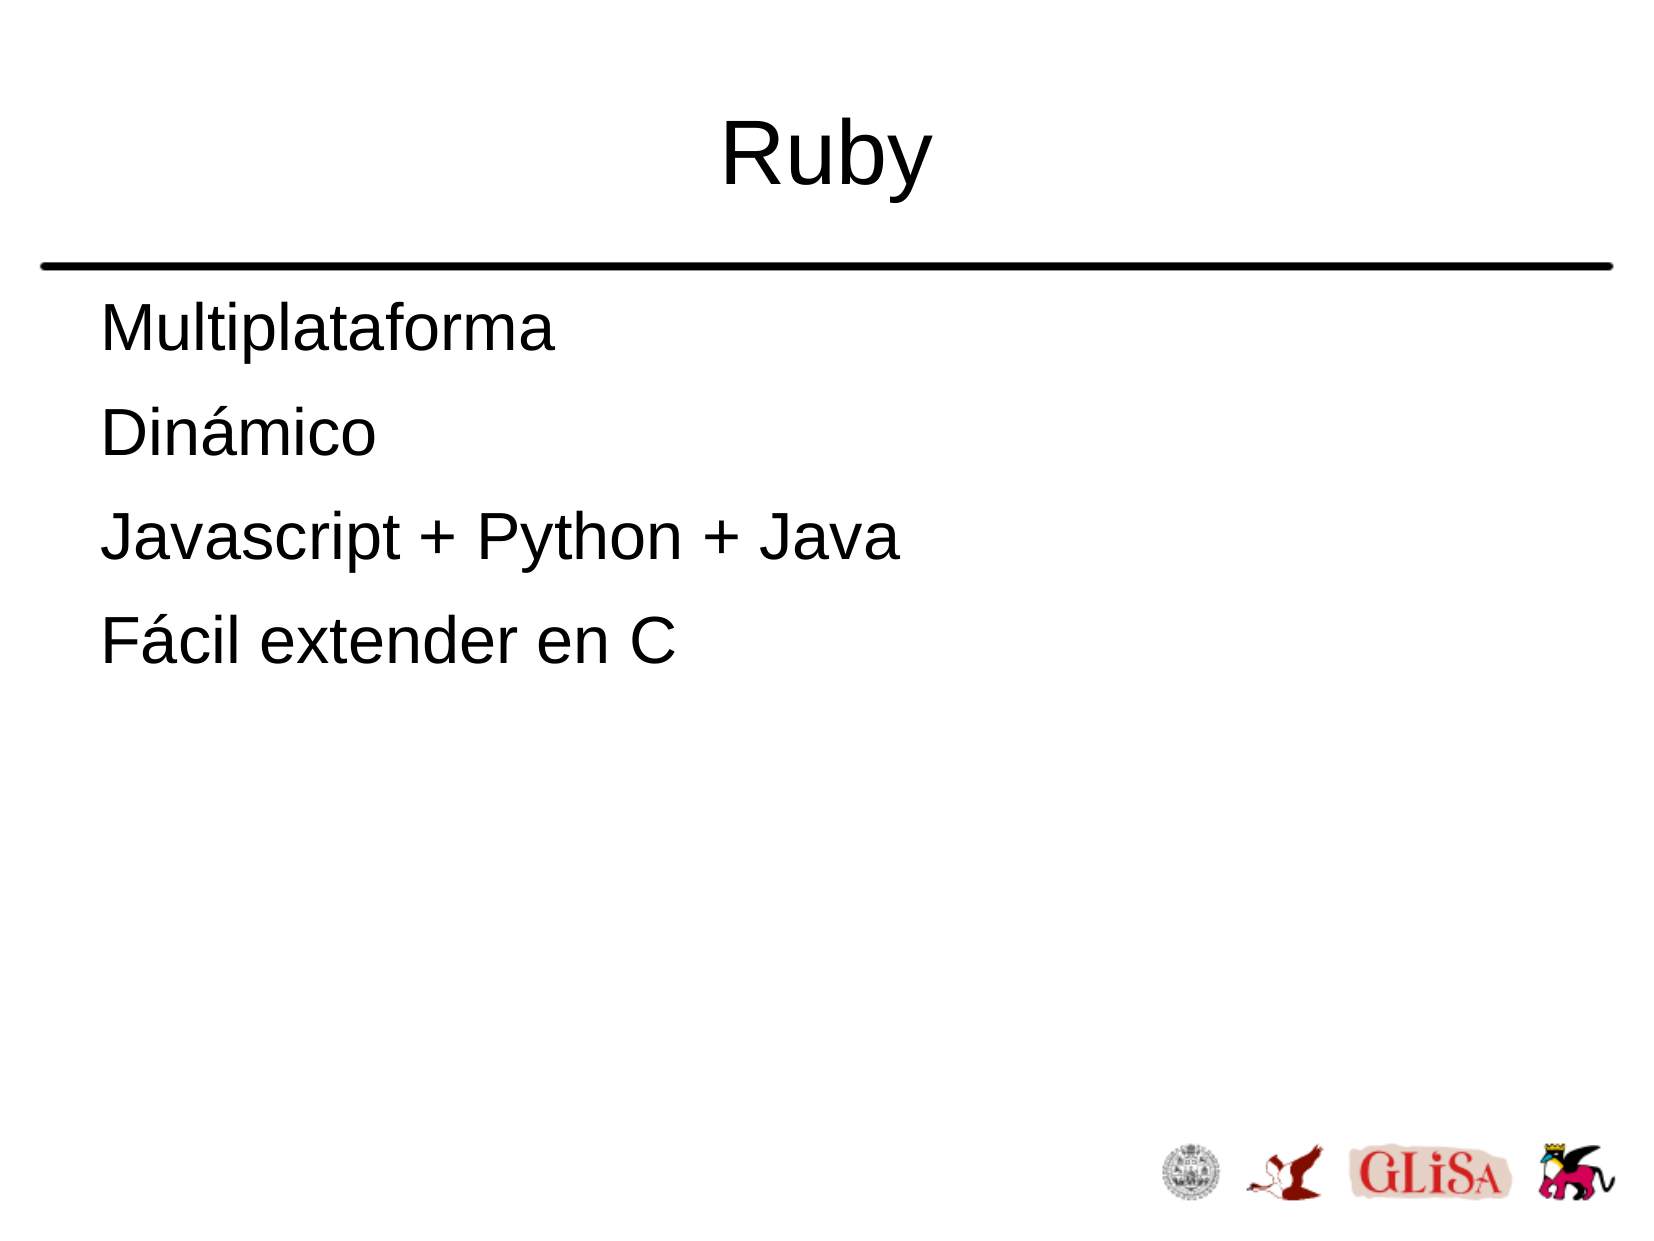

# Ruby
Multiplataforma
Dinámico
Javascript + Python + Java
Fácil extender en C